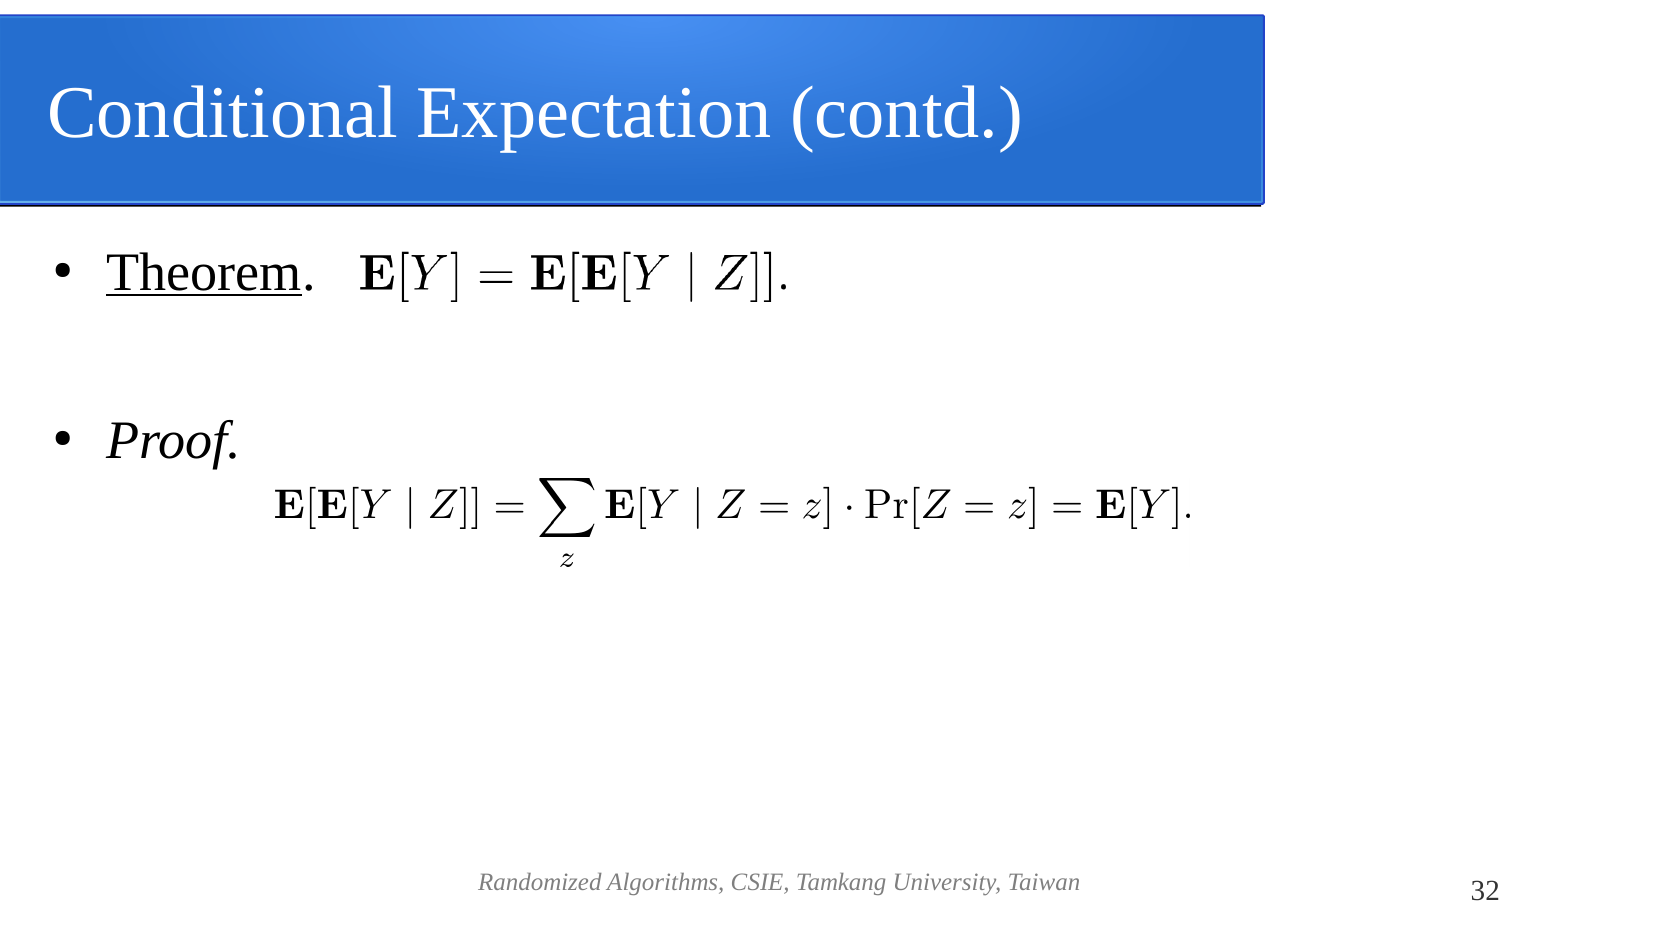

# Conditional Expectation (contd.)
Theorem.
Proof.
Randomized Algorithms, CSIE, Tamkang University, Taiwan
32